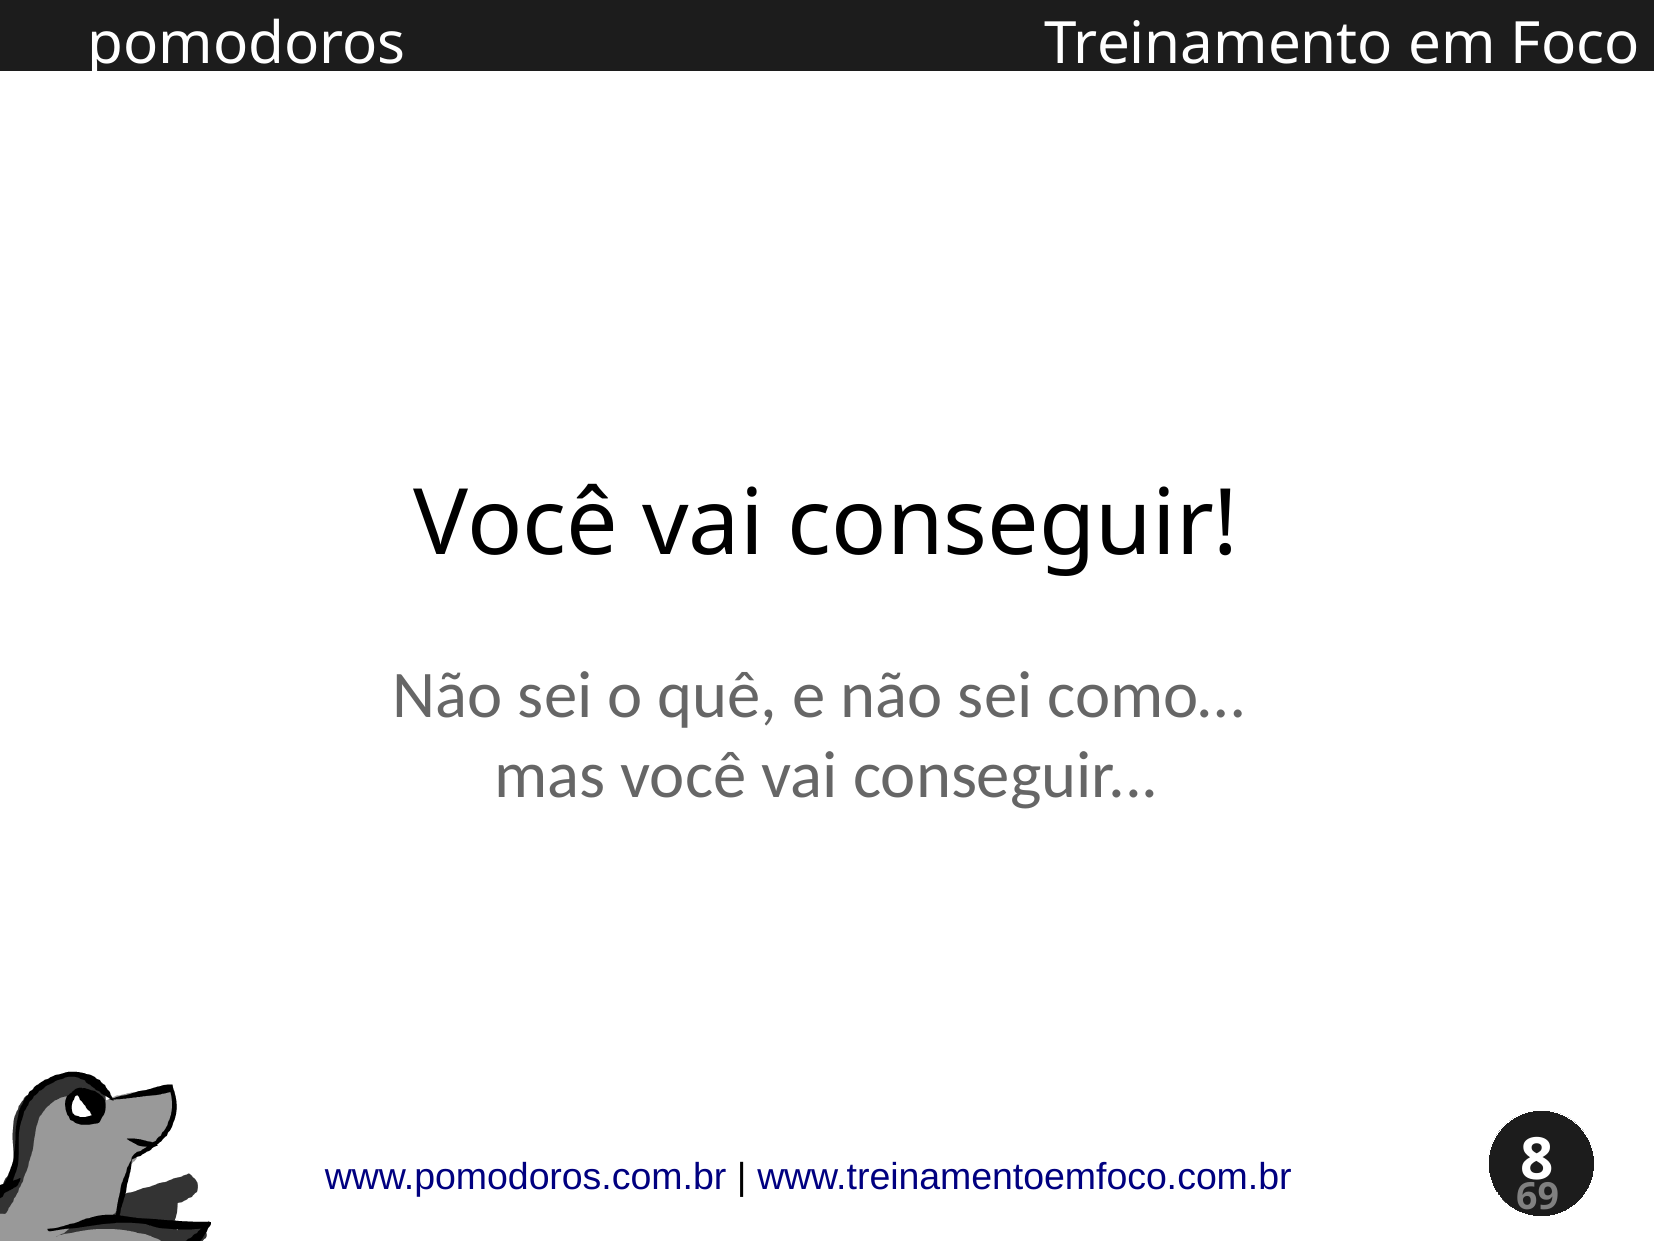

Você vai conseguir!
Não sei o quê, e não sei como…
mas você vai conseguir...